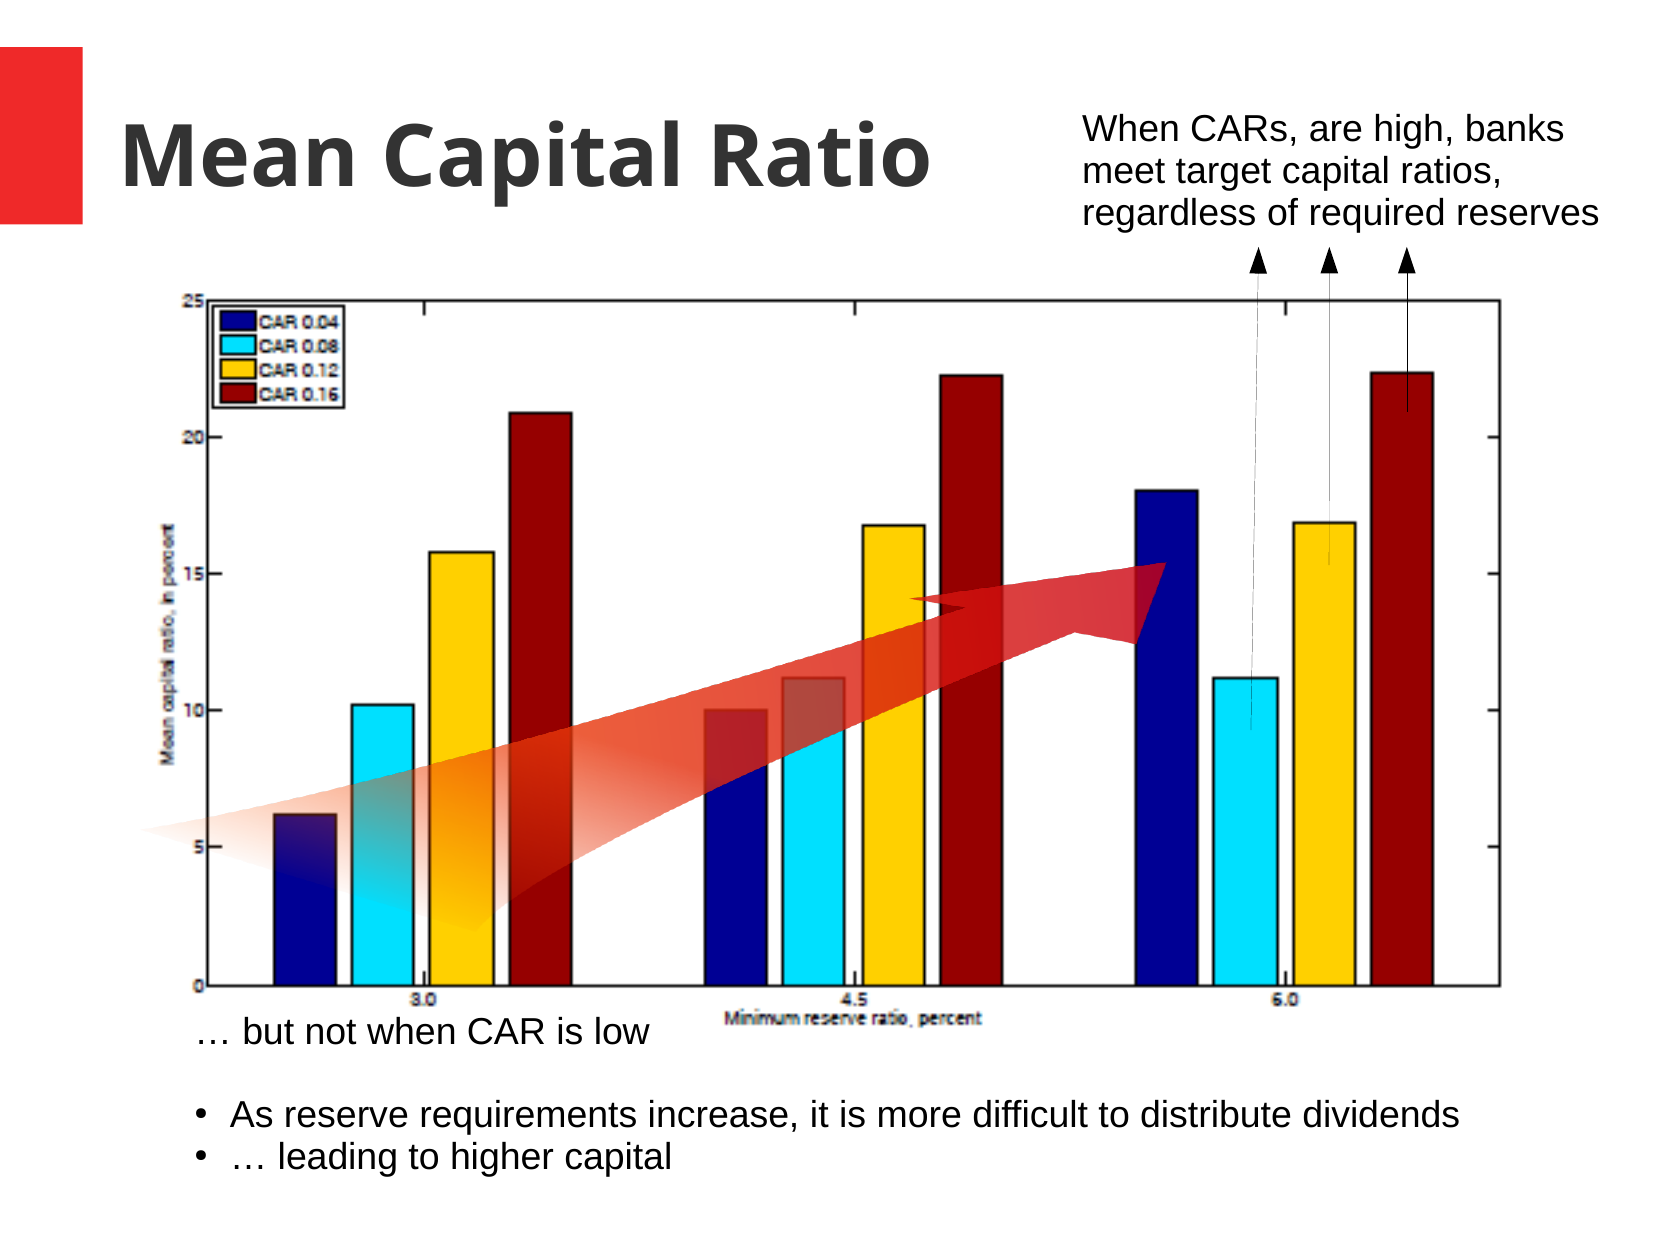

# Mean Capital Ratio
When CARs, are high, banks meet target capital ratios, regardless of required reserves
… but not when CAR is low
As reserve requirements increase, it is more difficult to distribute dividends
… leading to higher capital